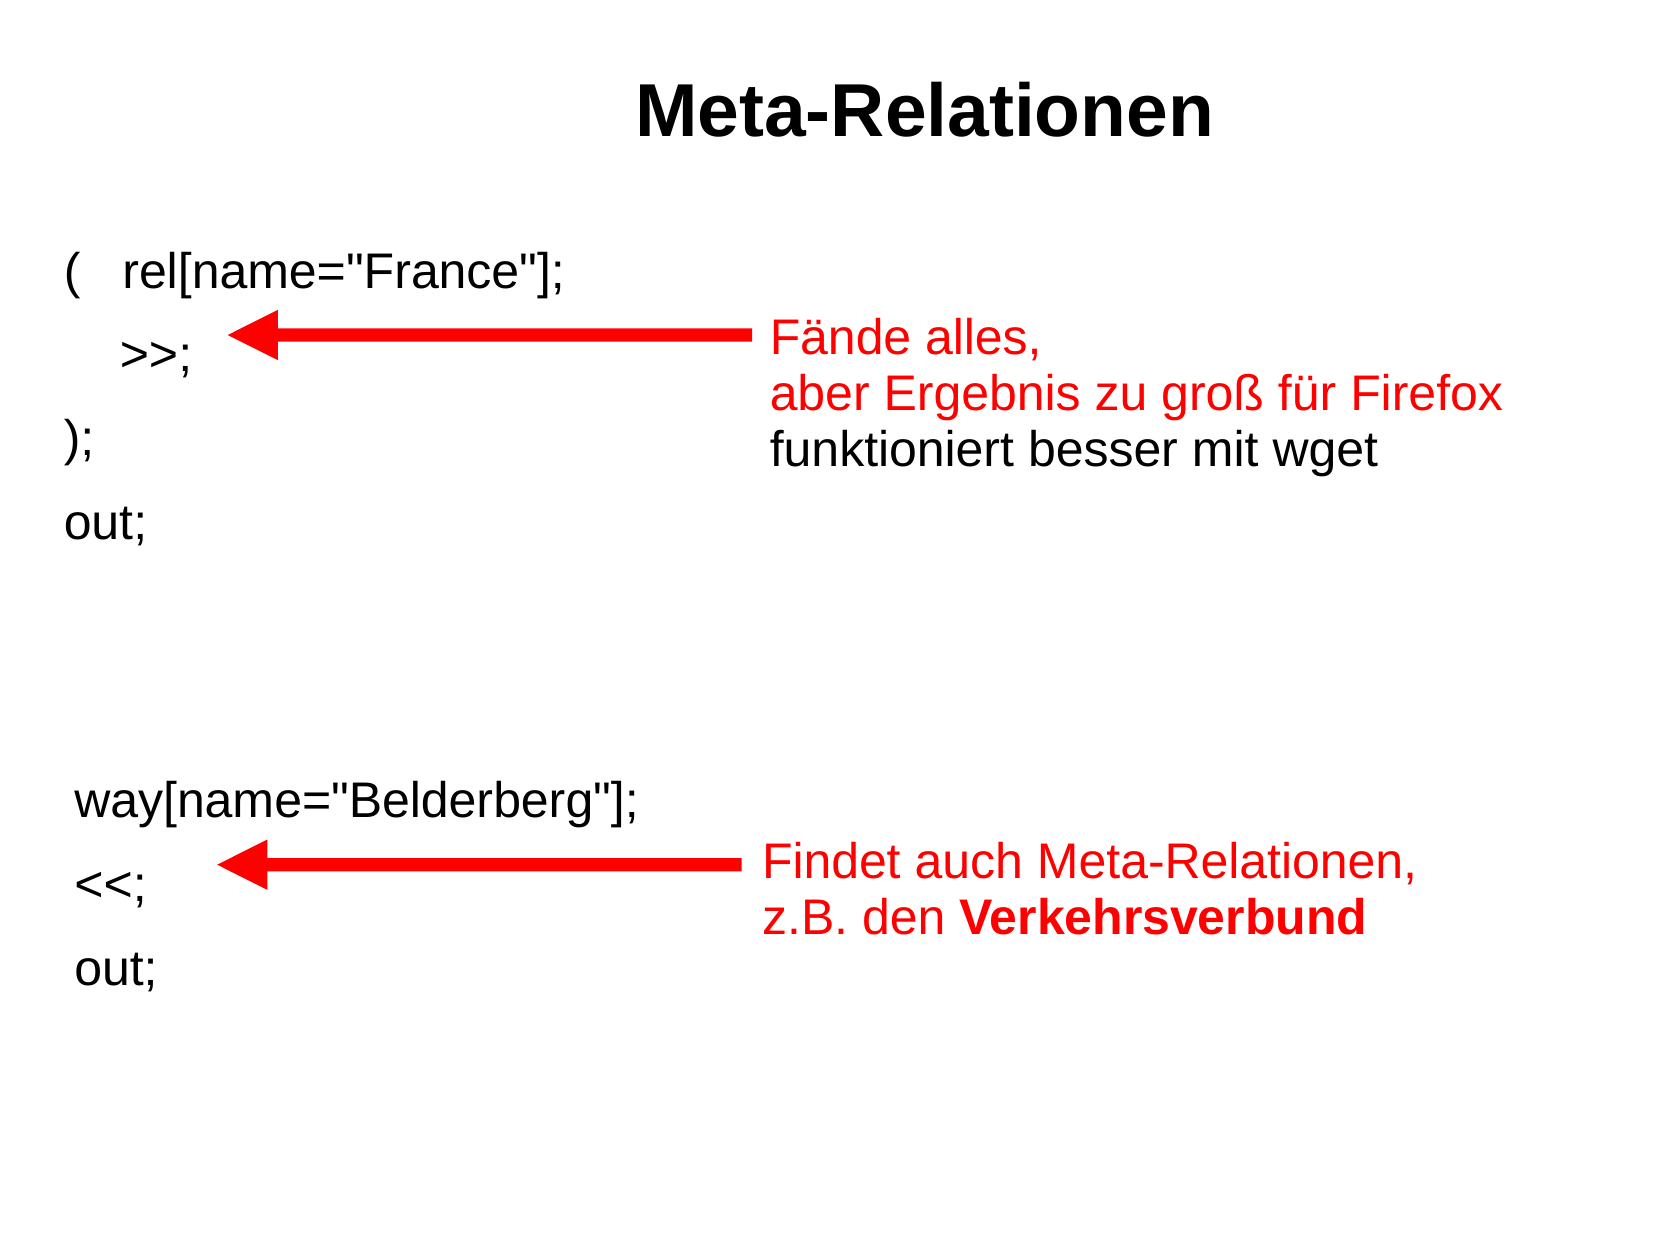

Meta-Relationen
( rel[name="France"];
 >>;
);
out;
Fände alles,
aber Ergebnis zu groß für Firefox
funktioniert besser mit wget
way[name="Belderberg"];
<<;
out;
Findet auch Meta-Relationen,
z.B. den Verkehrsverbund